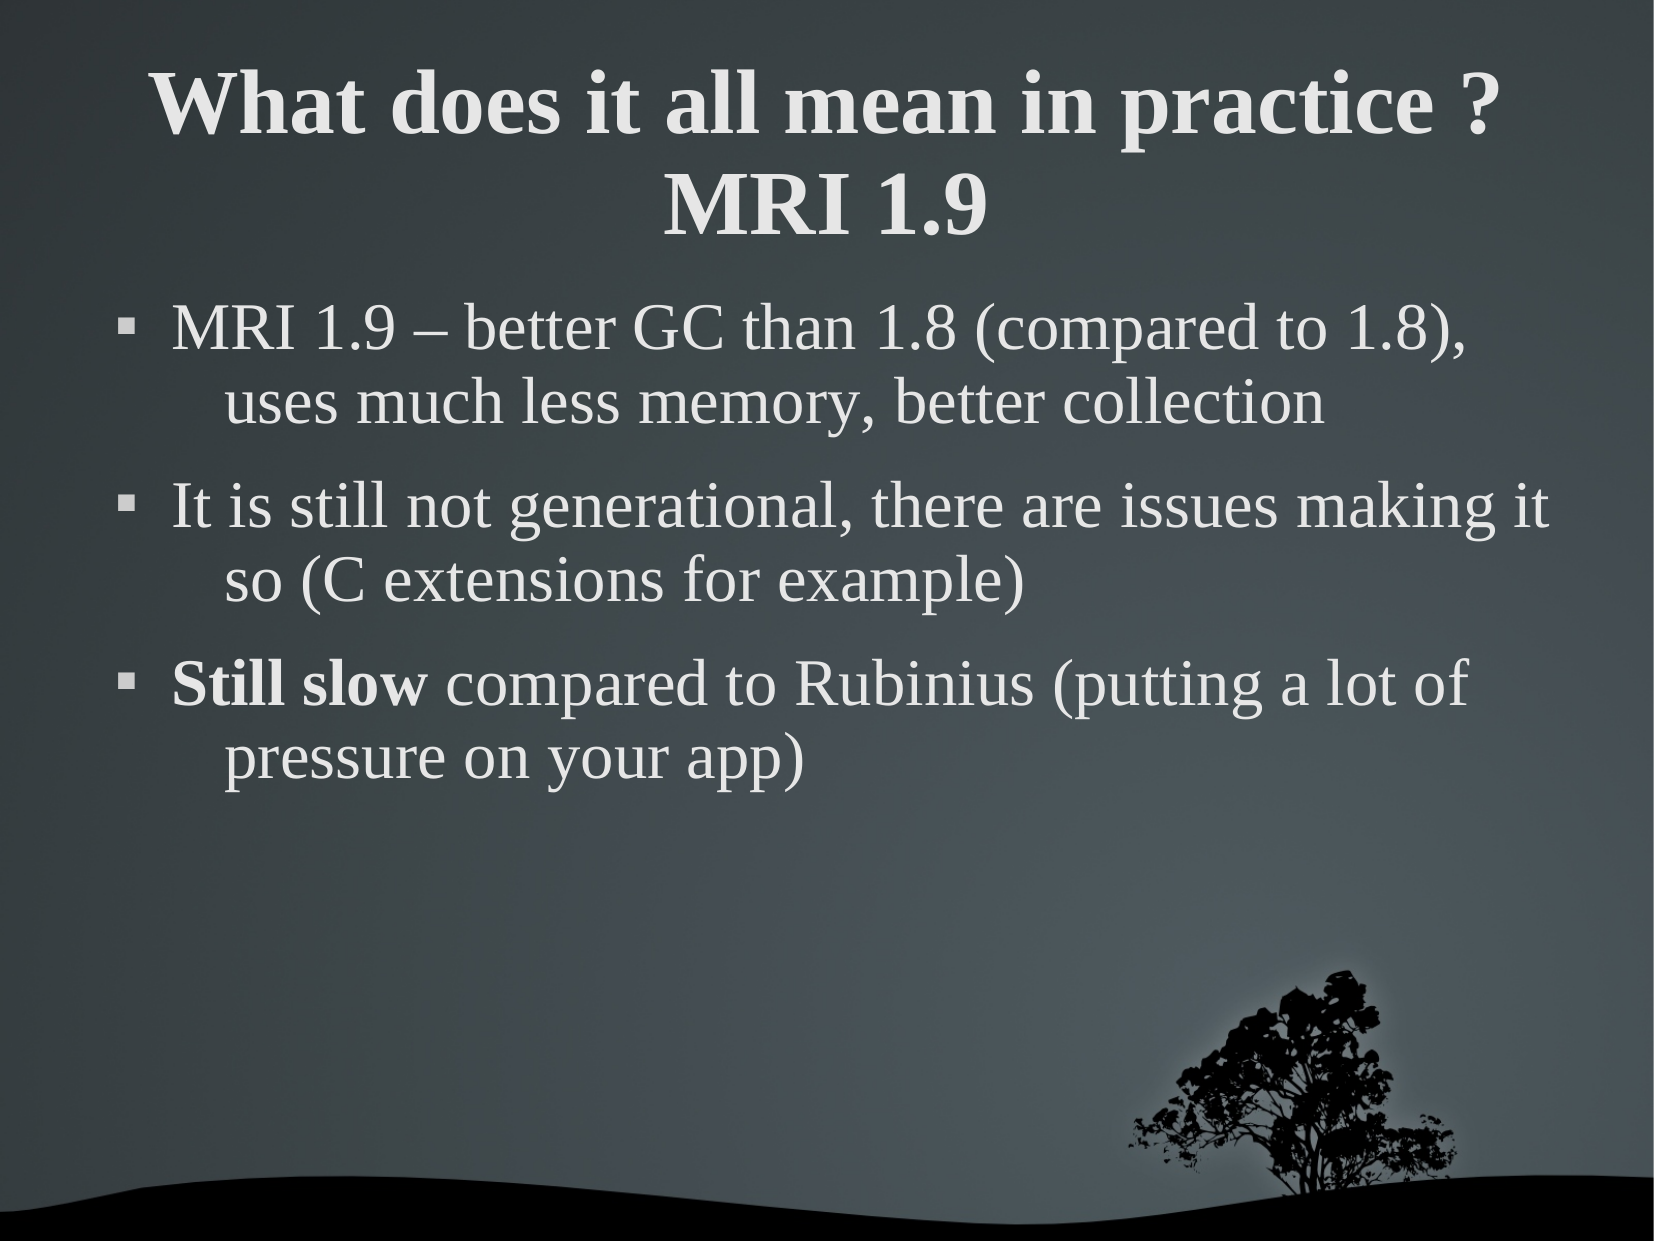

# What does it all mean in practice ? MRI 1.9
MRI 1.9 – better GC than 1.8 (compared to 1.8), uses much less memory, better collection
It is still not generational, there are issues making it so (C extensions for example)
Still slow compared to Rubinius (putting a lot of pressure on your app)